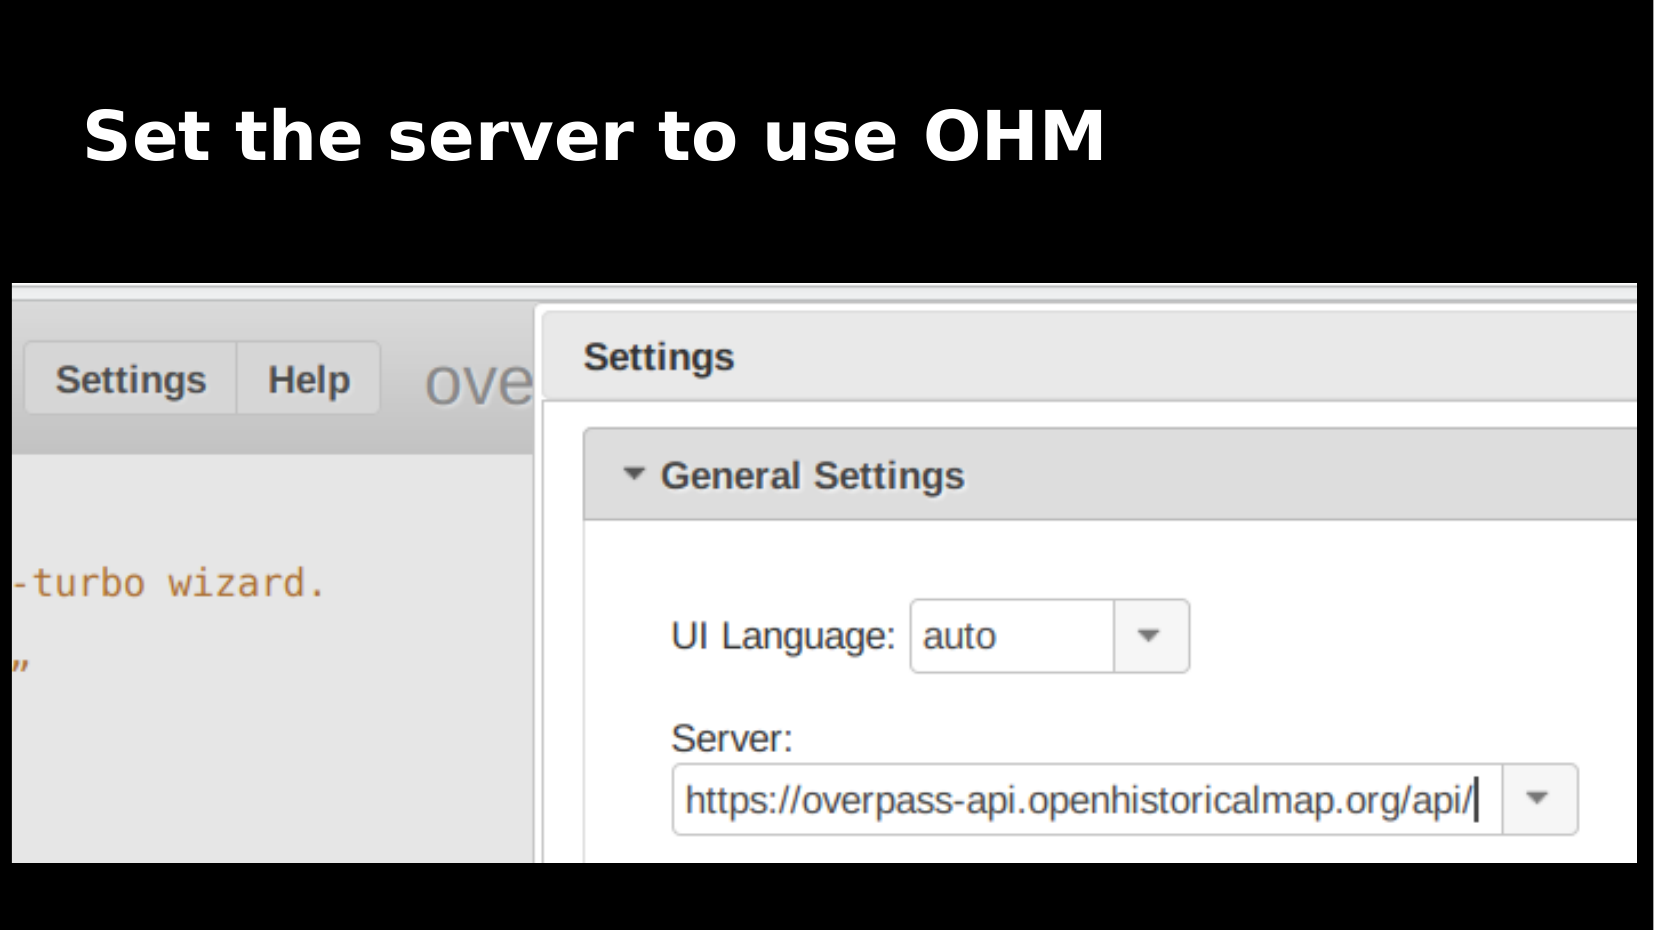

# Set the server to use OHM